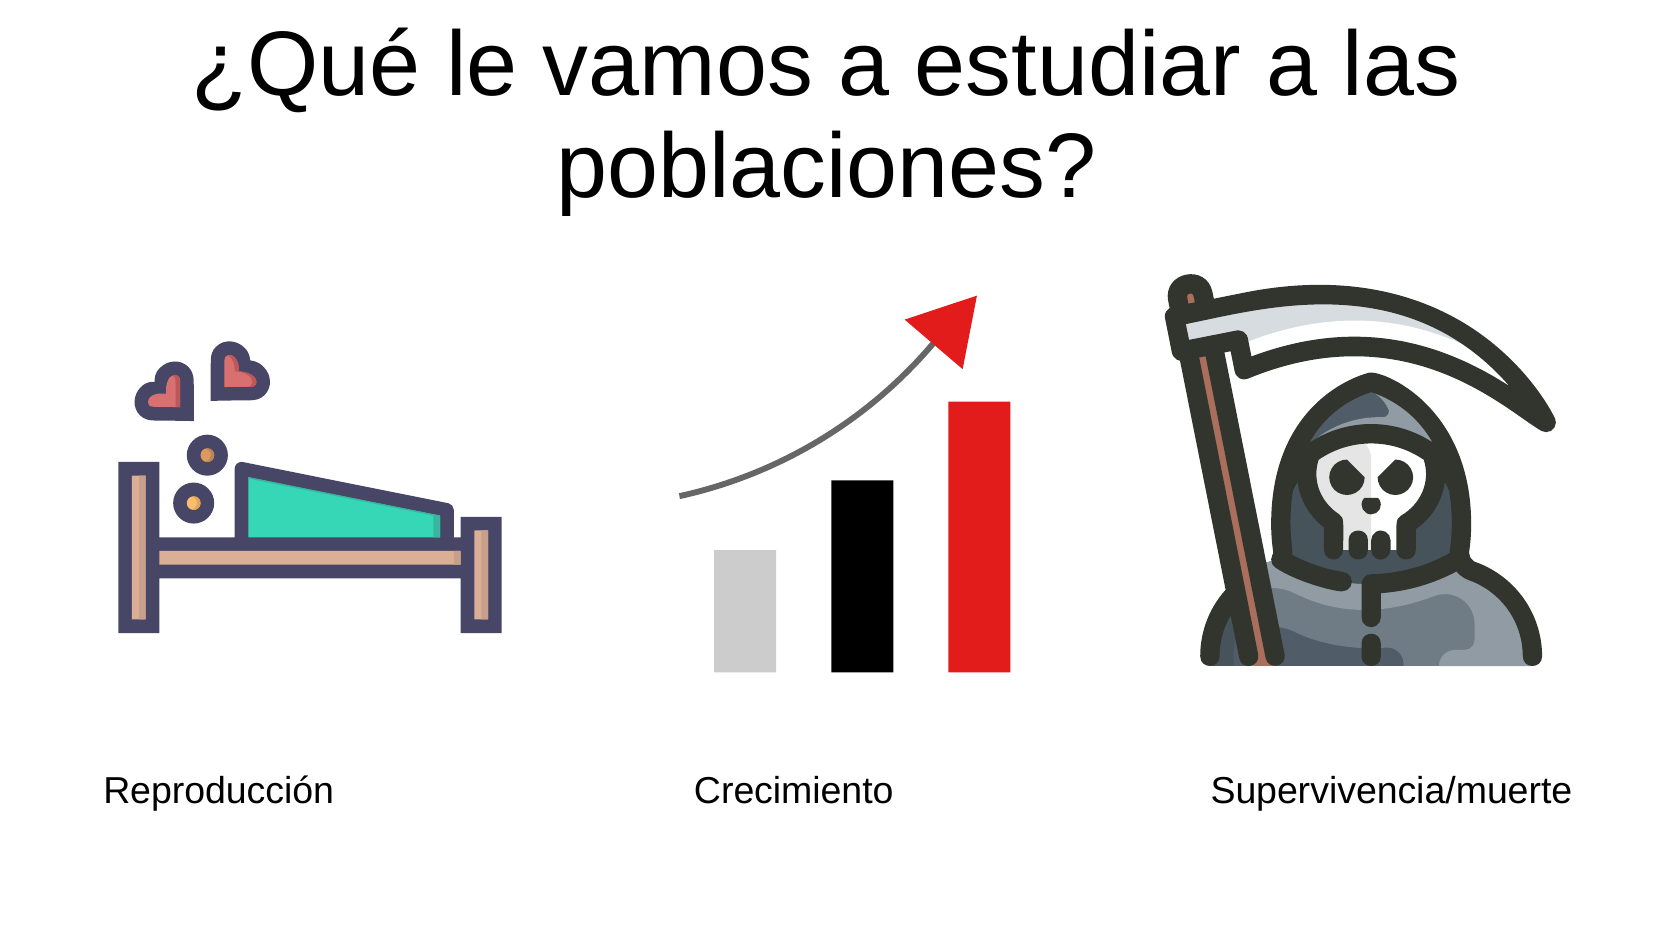

# ¿Qué le vamos a estudiar a las poblaciones?
Reproducción			 	Crecimiento					Supervivencia/muerte